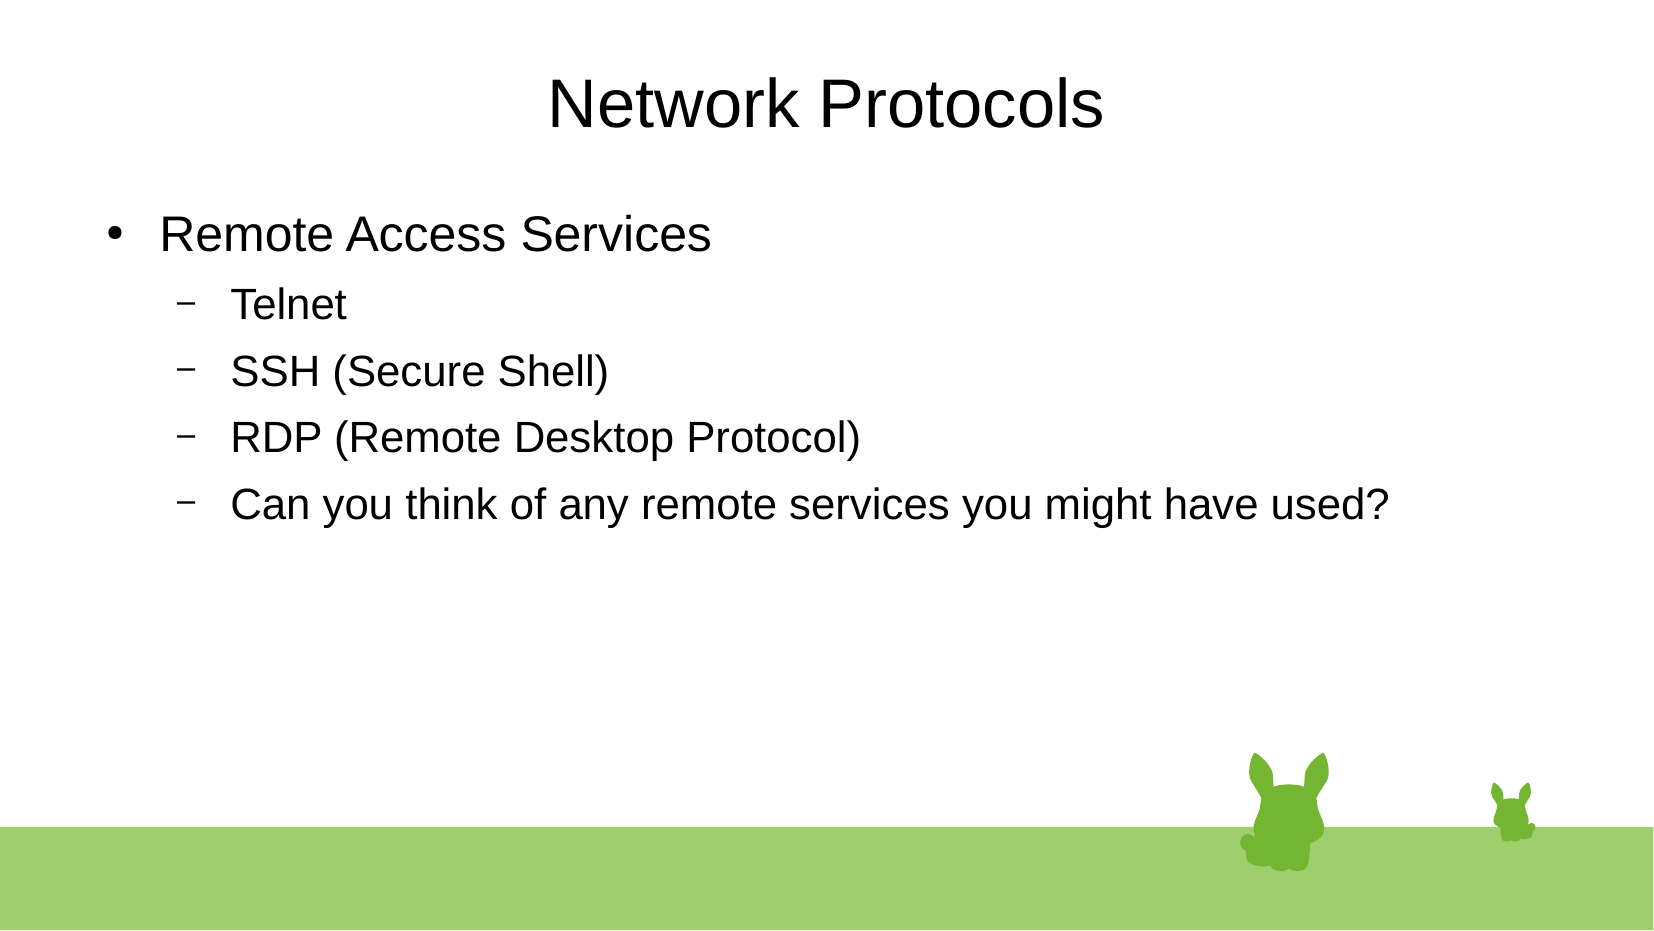

# Network Protocols
Remote Access Services
Telnet
SSH (Secure Shell)
RDP (Remote Desktop Protocol)
Can you think of any remote services you might have used?